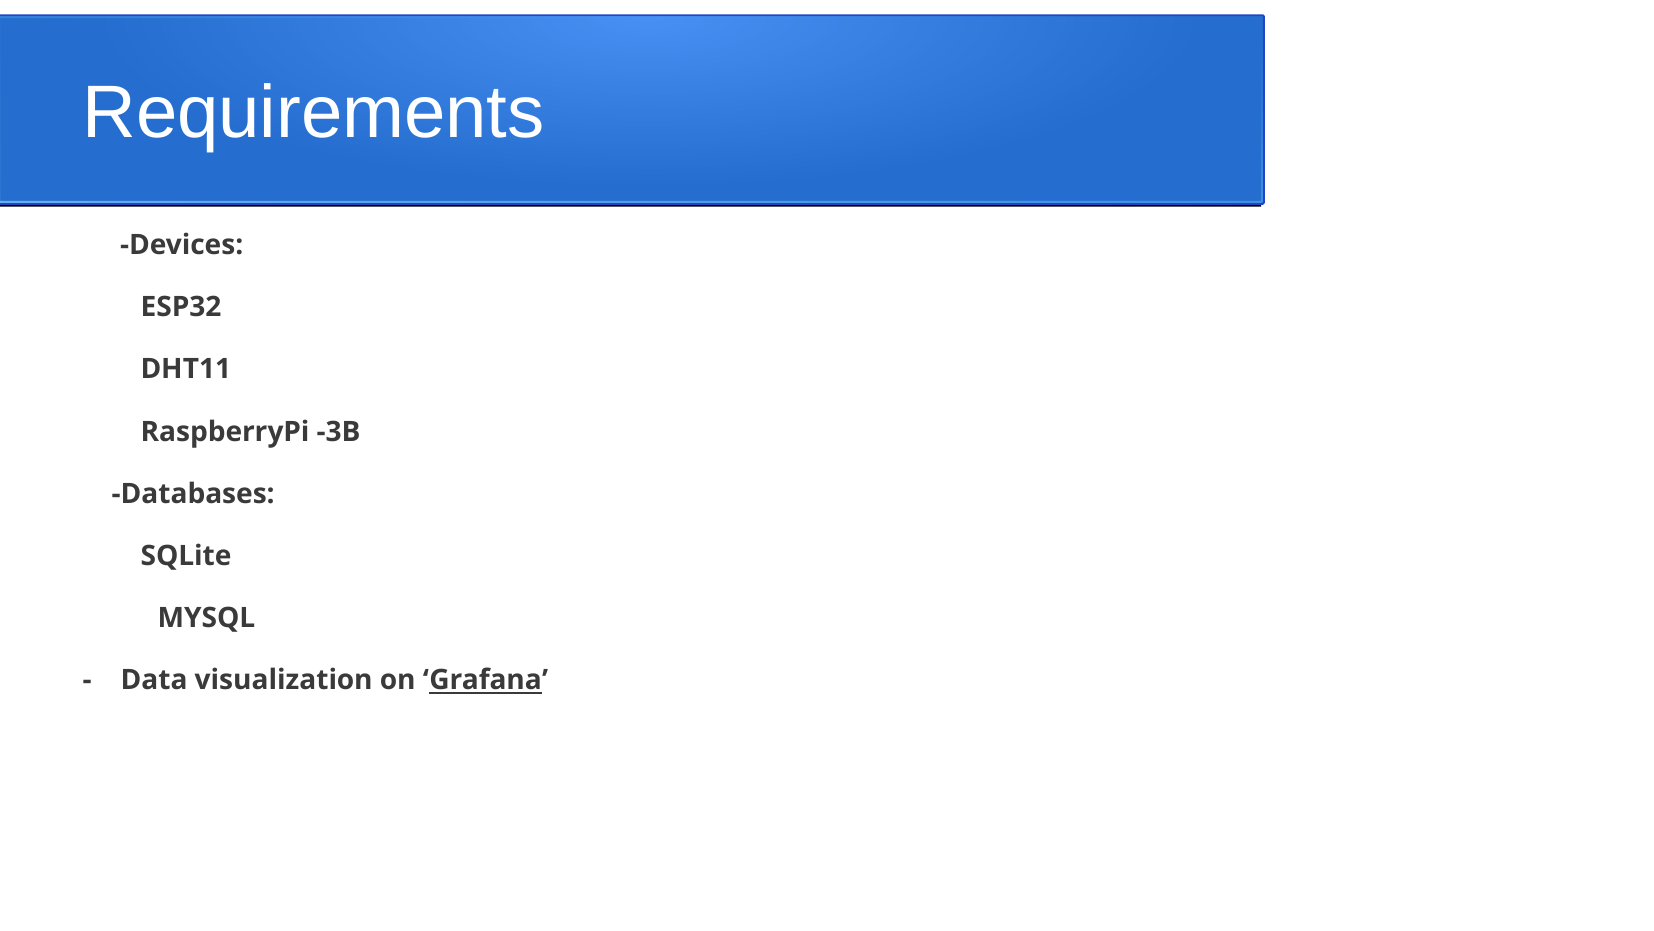

# Requirements
-Devices:
 ESP32
 DHT11
 RaspberryPi -3B
 -Databases:
 SQLite
MYSQL
- Data visualization on ‘Grafana’